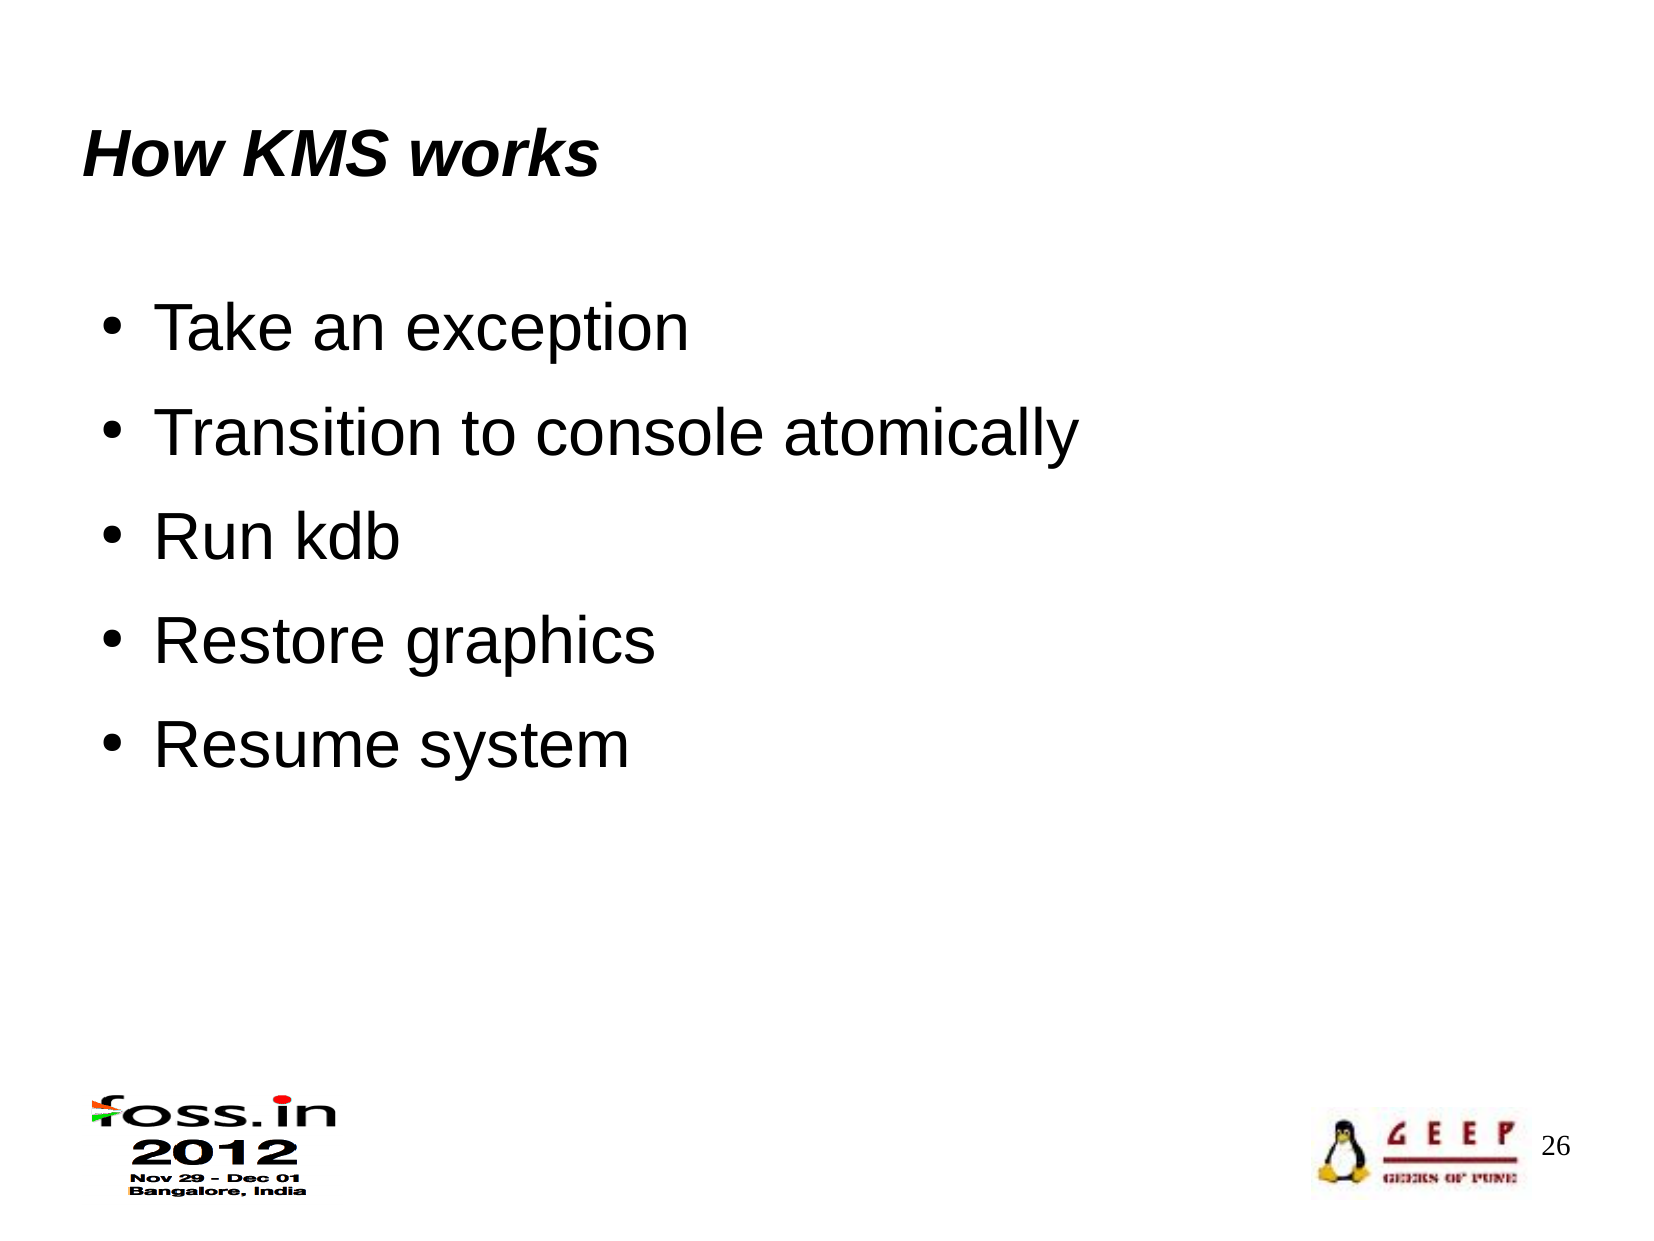

# How KMS works
Take an exception
Transition to console atomically
Run kdb
Restore graphics
Resume system
26